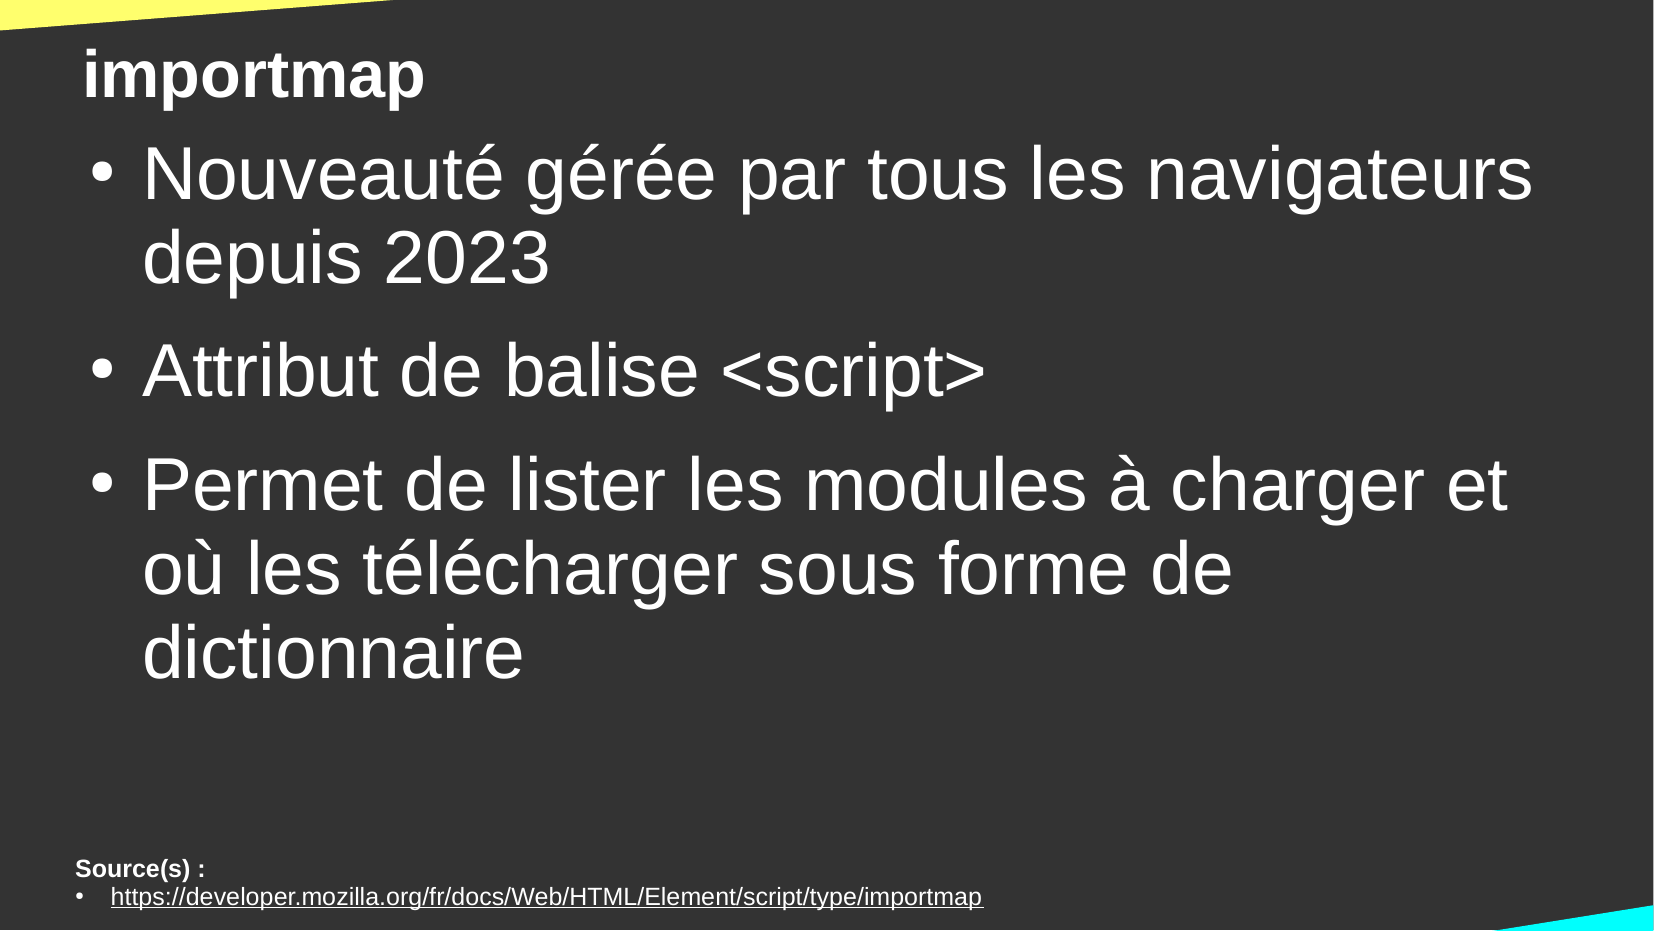

# importmap
Nouveauté gérée par tous les navigateurs depuis 2023
Attribut de balise <script>
Permet de lister les modules à charger et où les télécharger sous forme de dictionnaire
Source(s) :
https://developer.mozilla.org/fr/docs/Web/HTML/Element/script/type/importmap